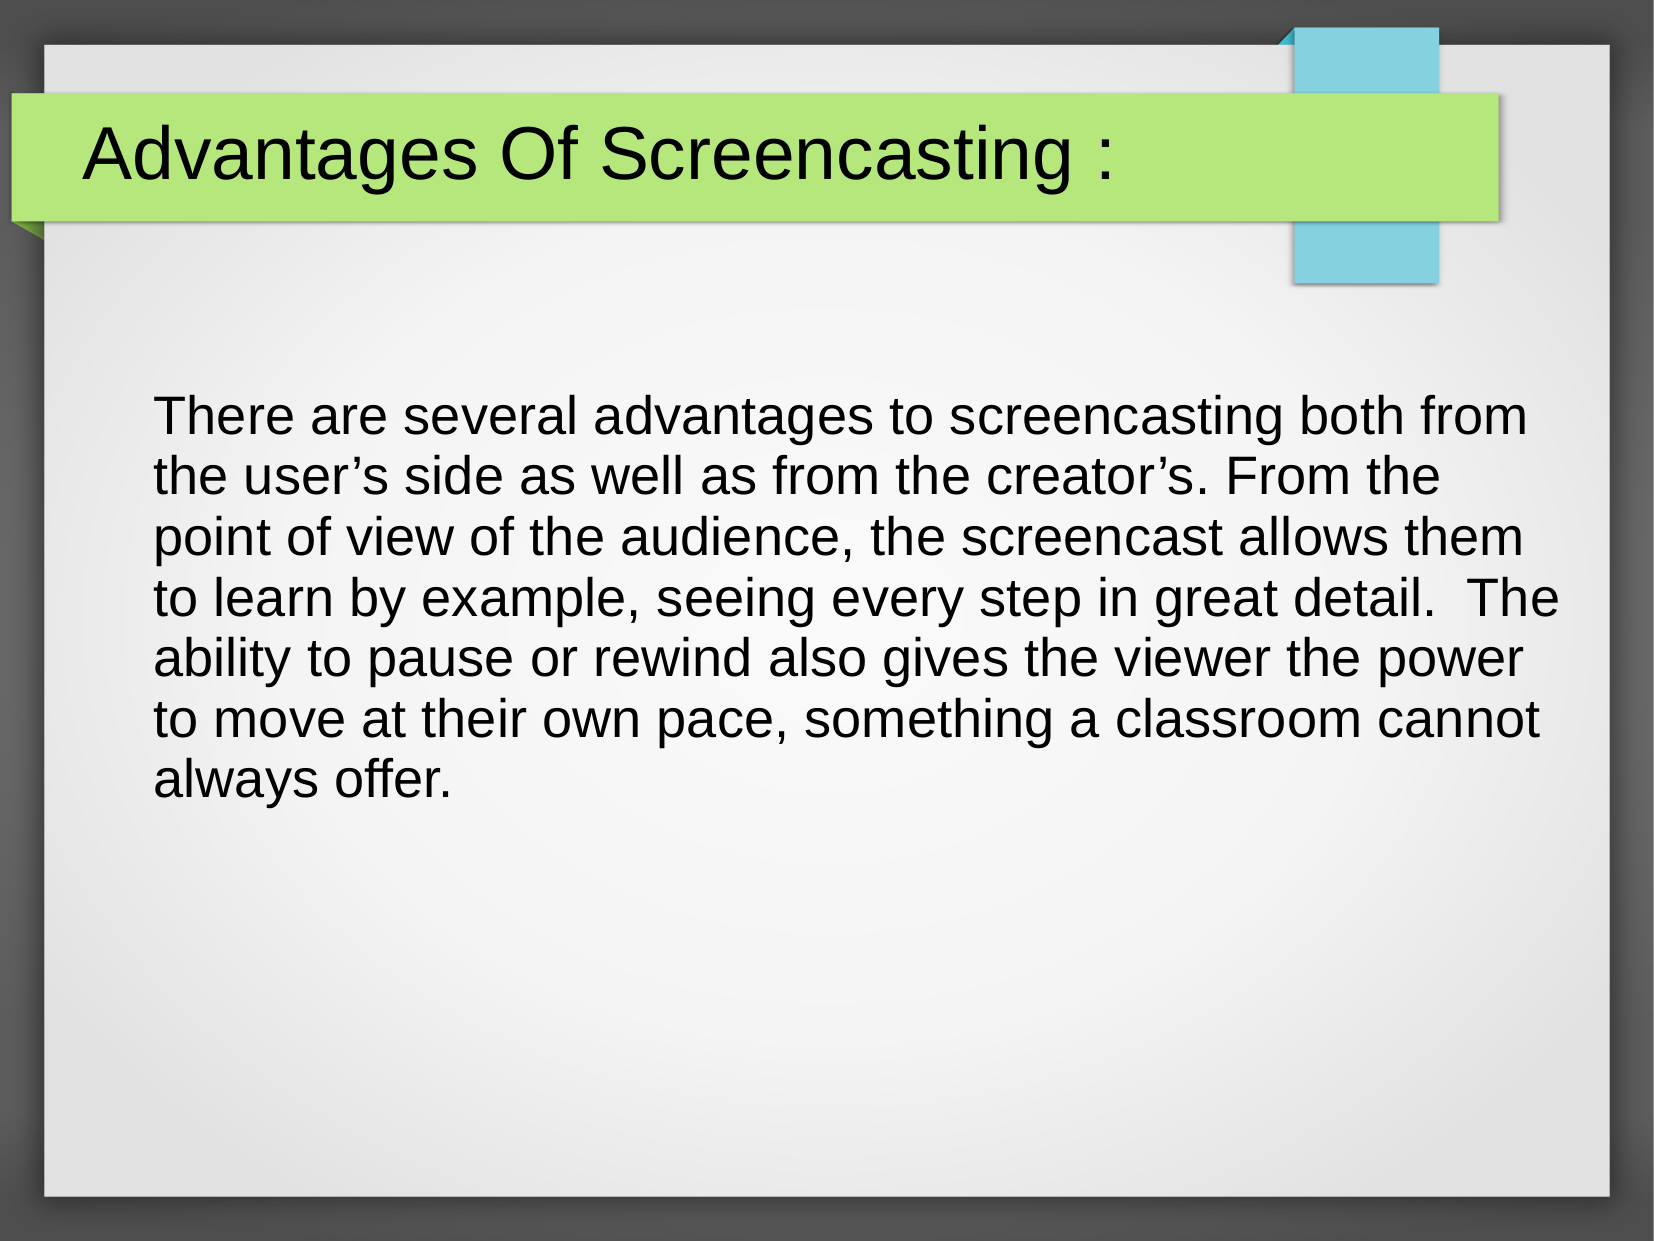

# Advantages Of Screencasting :
There are several advantages to screencasting both from the user’s side as well as from the creator’s. From the point of view of the audience, the screencast allows them to learn by example, seeing every step in great detail. The ability to pause or rewind also gives the viewer the power to move at their own pace, something a classroom cannot always offer.